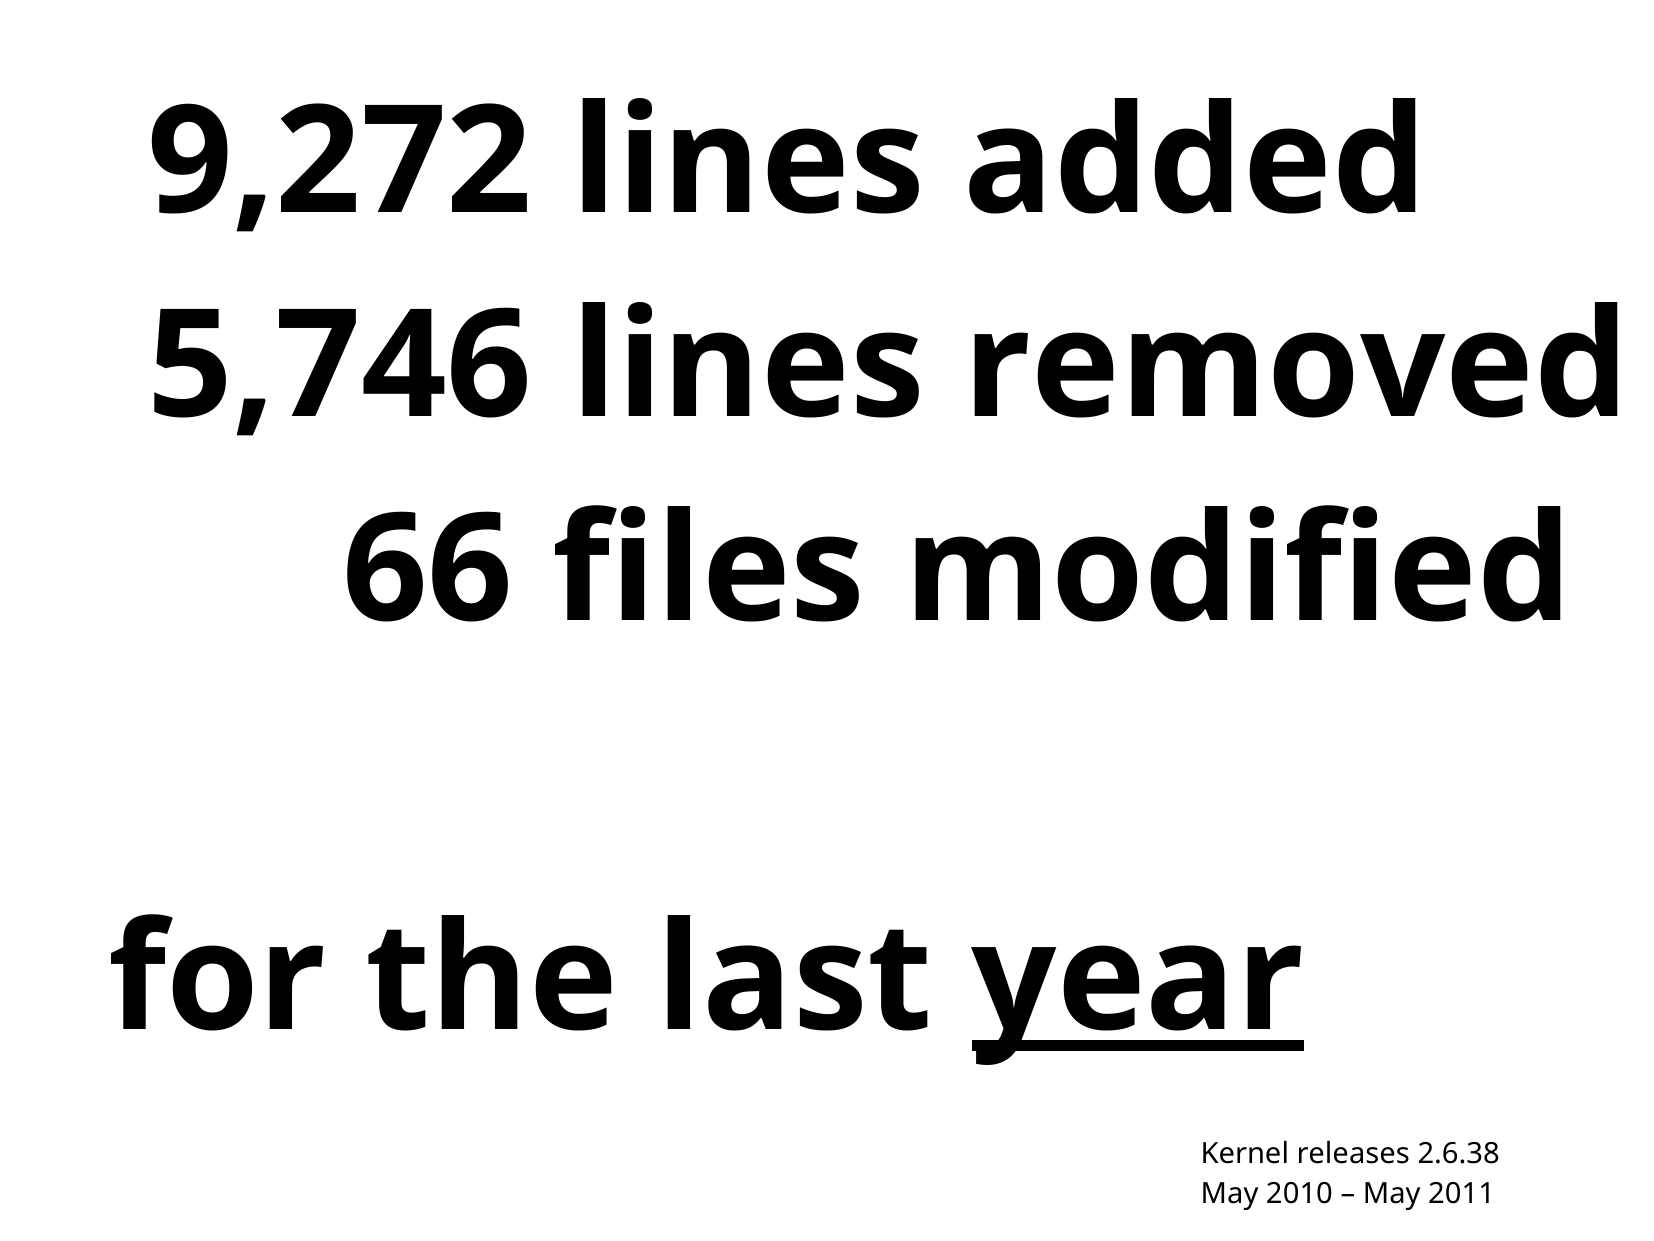

9,272 lines added
 5,746 lines removed
 66 files modified
 for the last year
2.6.20 to 2.6.24-rc8
Kernel releases 2.6.38
May 2010 – May 2011